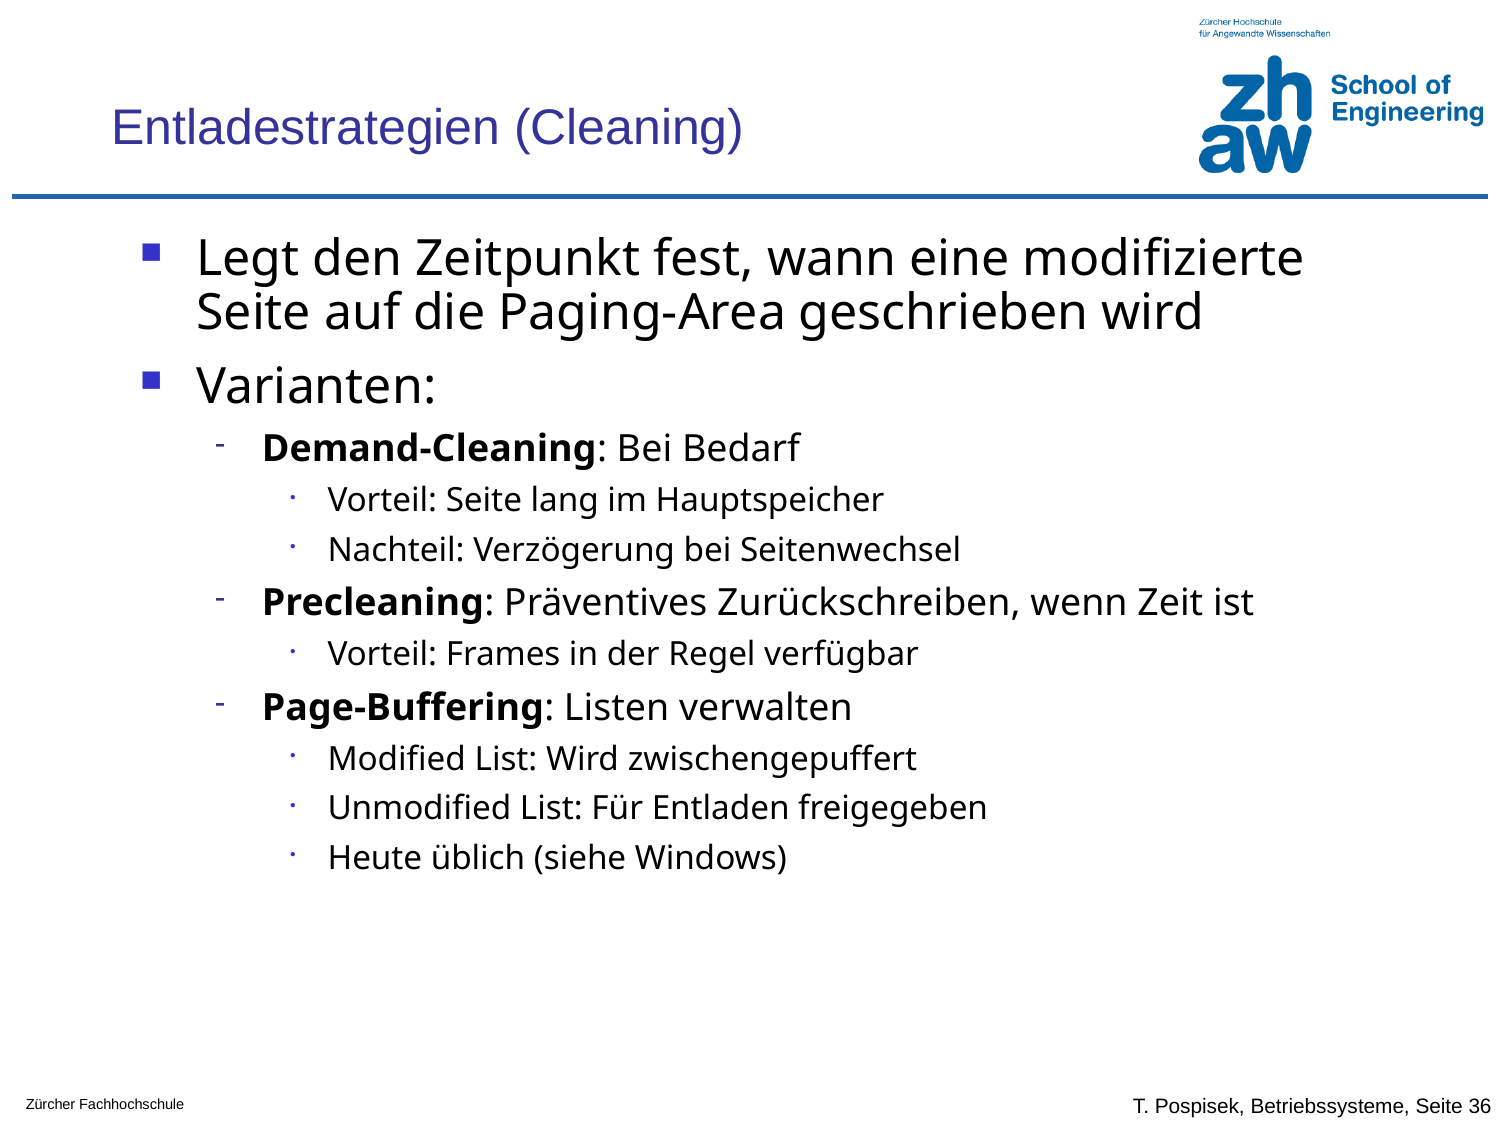

# Entladestrategien (Cleaning)
Legt den Zeitpunkt fest, wann eine modifizierte Seite auf die Paging-Area geschrieben wird
Varianten:
Demand-Cleaning: Bei Bedarf
Vorteil: Seite lang im Hauptspeicher
Nachteil: Verzögerung bei Seitenwechsel
Precleaning: Präventives Zurückschreiben, wenn Zeit ist
Vorteil: Frames in der Regel verfügbar
Page-Buffering: Listen verwalten
Modified List: Wird zwischengepuffert
Unmodified List: Für Entladen freigegeben
Heute üblich (siehe Windows)